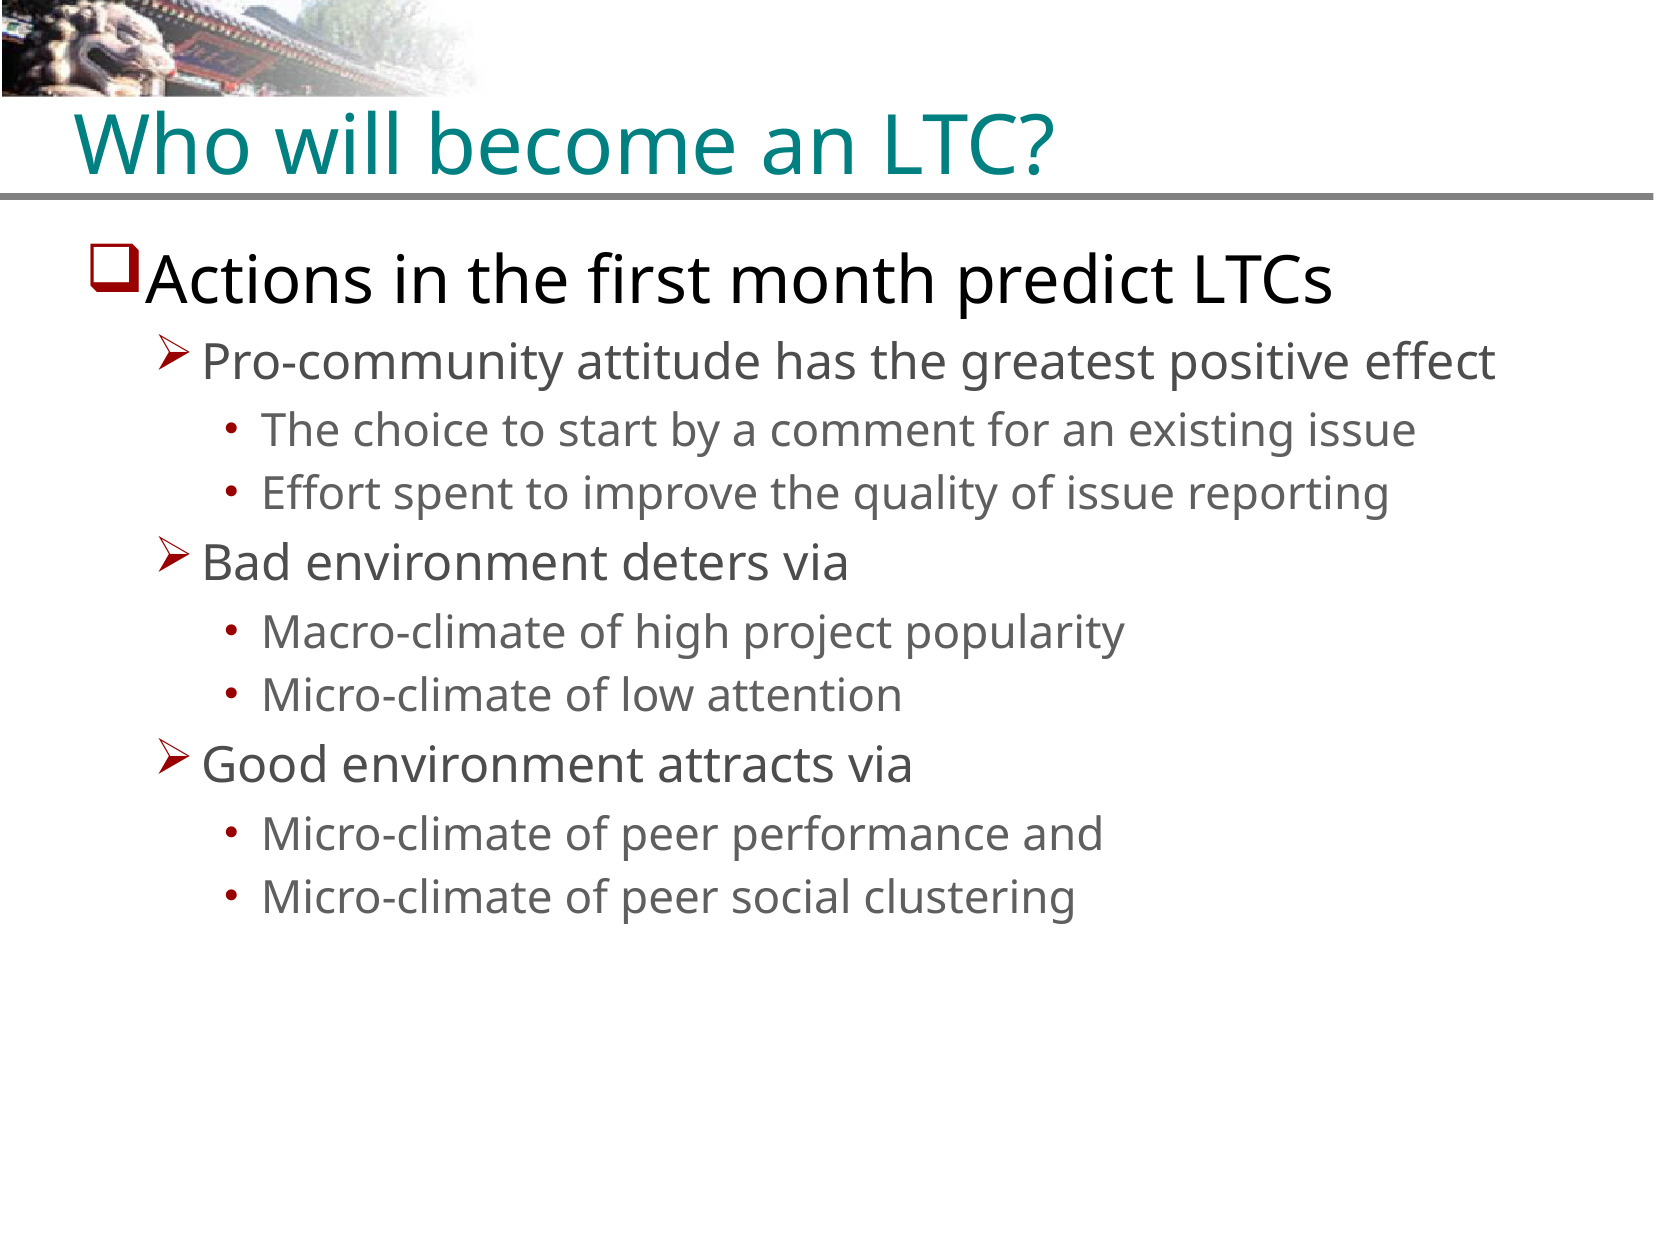

# Who will become an LTC?
Actions in the first month predict LTCs
Pro-community attitude has the greatest positive effect
The choice to start by a comment for an existing issue
Effort spent to improve the quality of issue reporting
Bad environment deters via
Macro-climate of high project popularity
Micro-climate of low attention
Good environment attracts via
Micro-climate of peer performance and
Micro-climate of peer social clustering